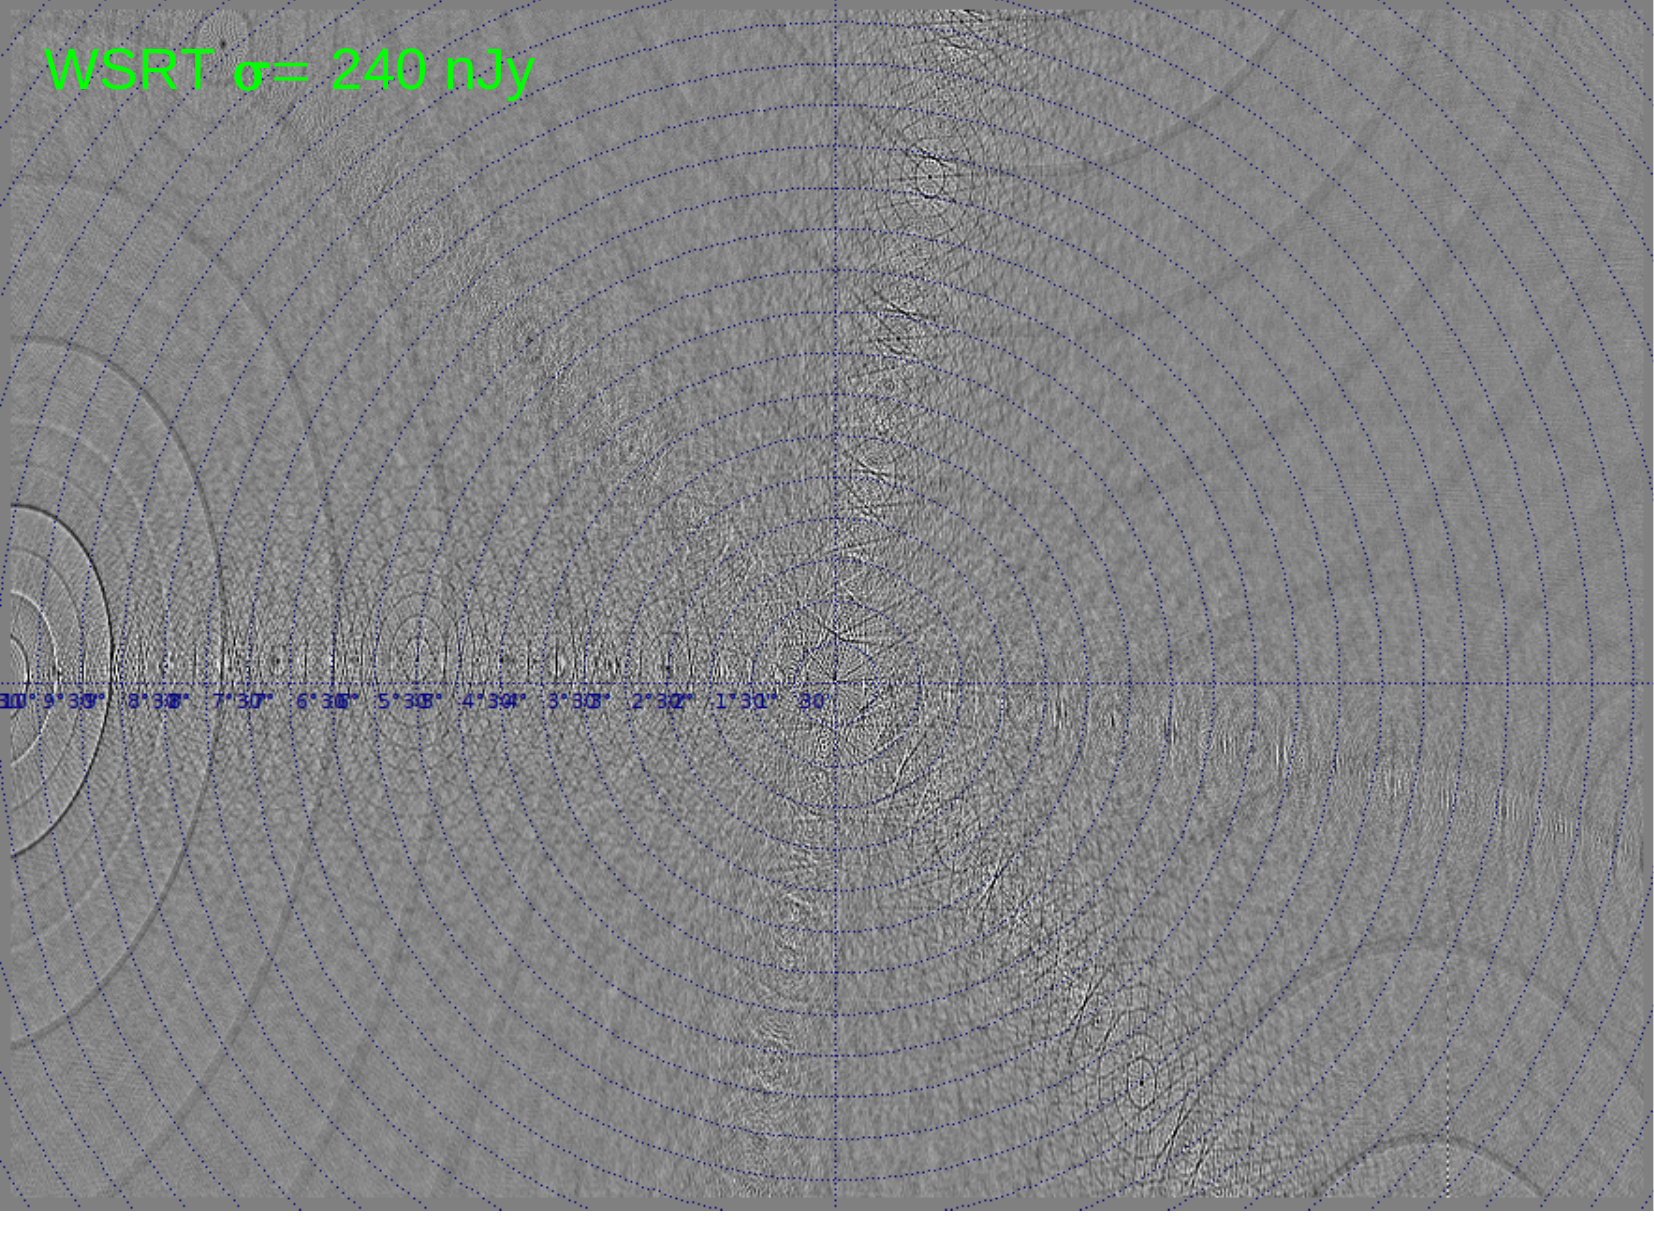

WSRT = 240 nJy
27/05/2011
O. Smirnov - Subtracting Foregrounds In The Presence Of DDEs - FGC2011, Zadar
8